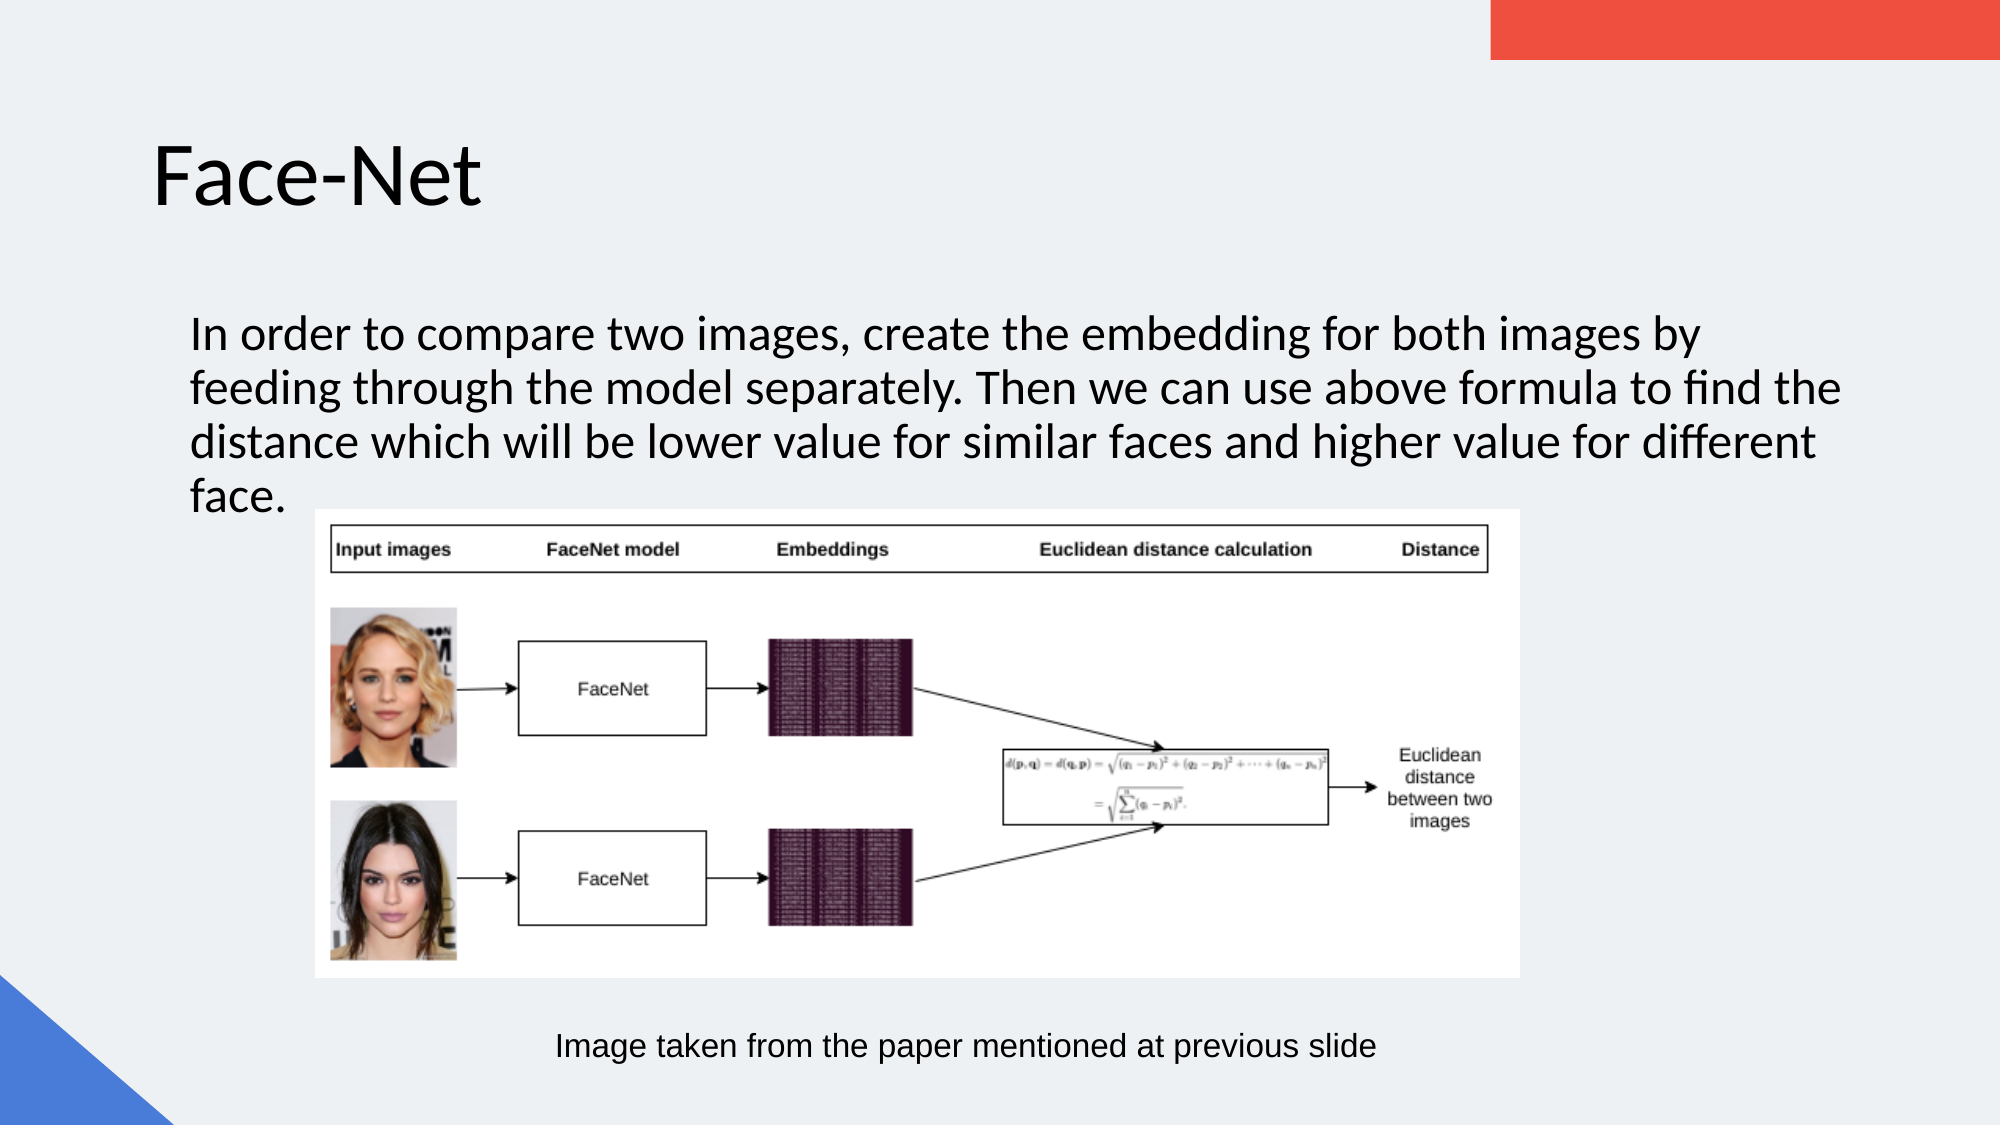

# Face-Net
In order to compare two images, create the embedding for both images by feeding through the model separately. Then we can use above formula to find the distance which will be lower value for similar faces and higher value for different face.
Image taken from the paper mentioned at previous slide